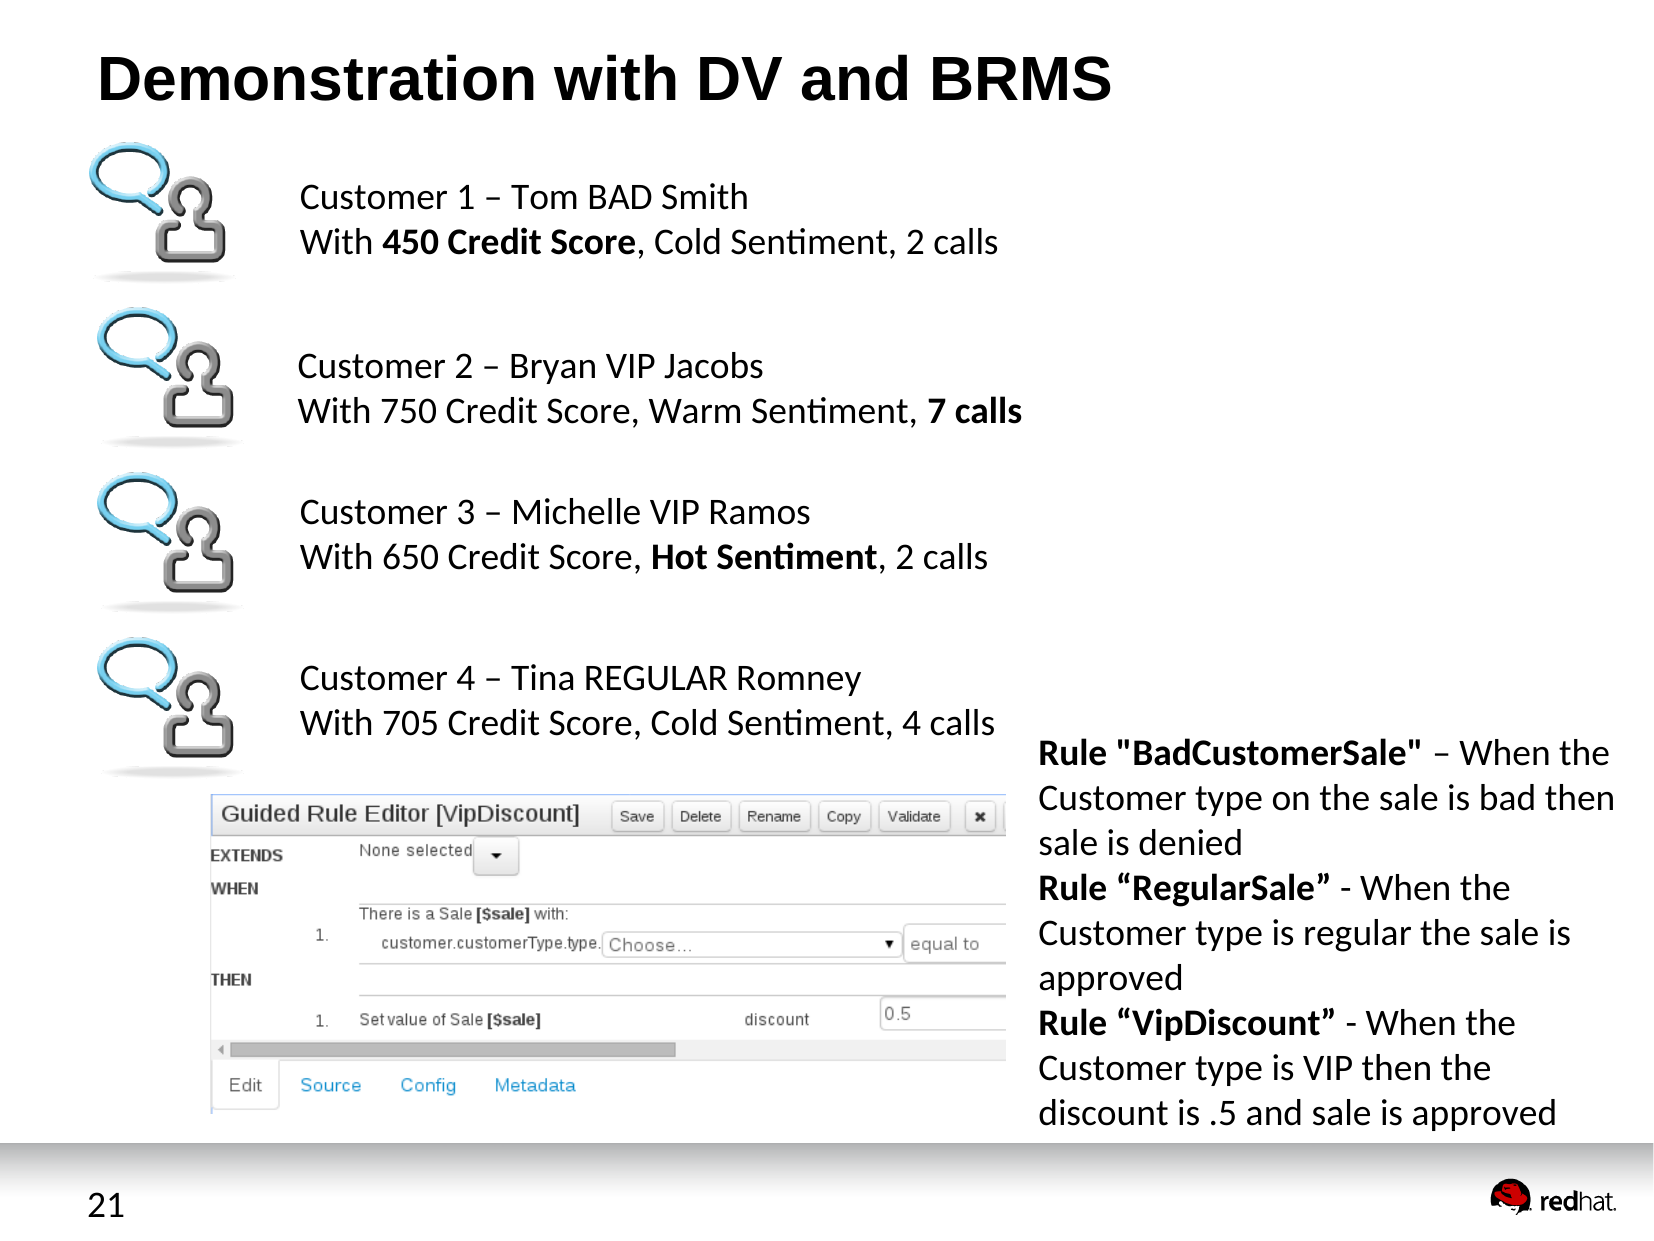

# Demonstration with DV and BRMS
Customer 1 – Tom BAD Smith
With 450 Credit Score, Cold Sentiment, 2 calls
Customer 2 – Bryan VIP Jacobs
With 750 Credit Score, Warm Sentiment, 7 calls
Customer 3 – Michelle VIP Ramos
With 650 Credit Score, Hot Sentiment, 2 calls
Customer 4 – Tina REGULAR Romney
With 705 Credit Score, Cold Sentiment, 4 calls
Rule "BadCustomerSale" – When the Customer type on the sale is bad then sale is denied
Rule “RegularSale” - When the Customer type is regular the sale is approved
Rule “VipDiscount” - When the Customer type is VIP then the discount is .5 and sale is approved